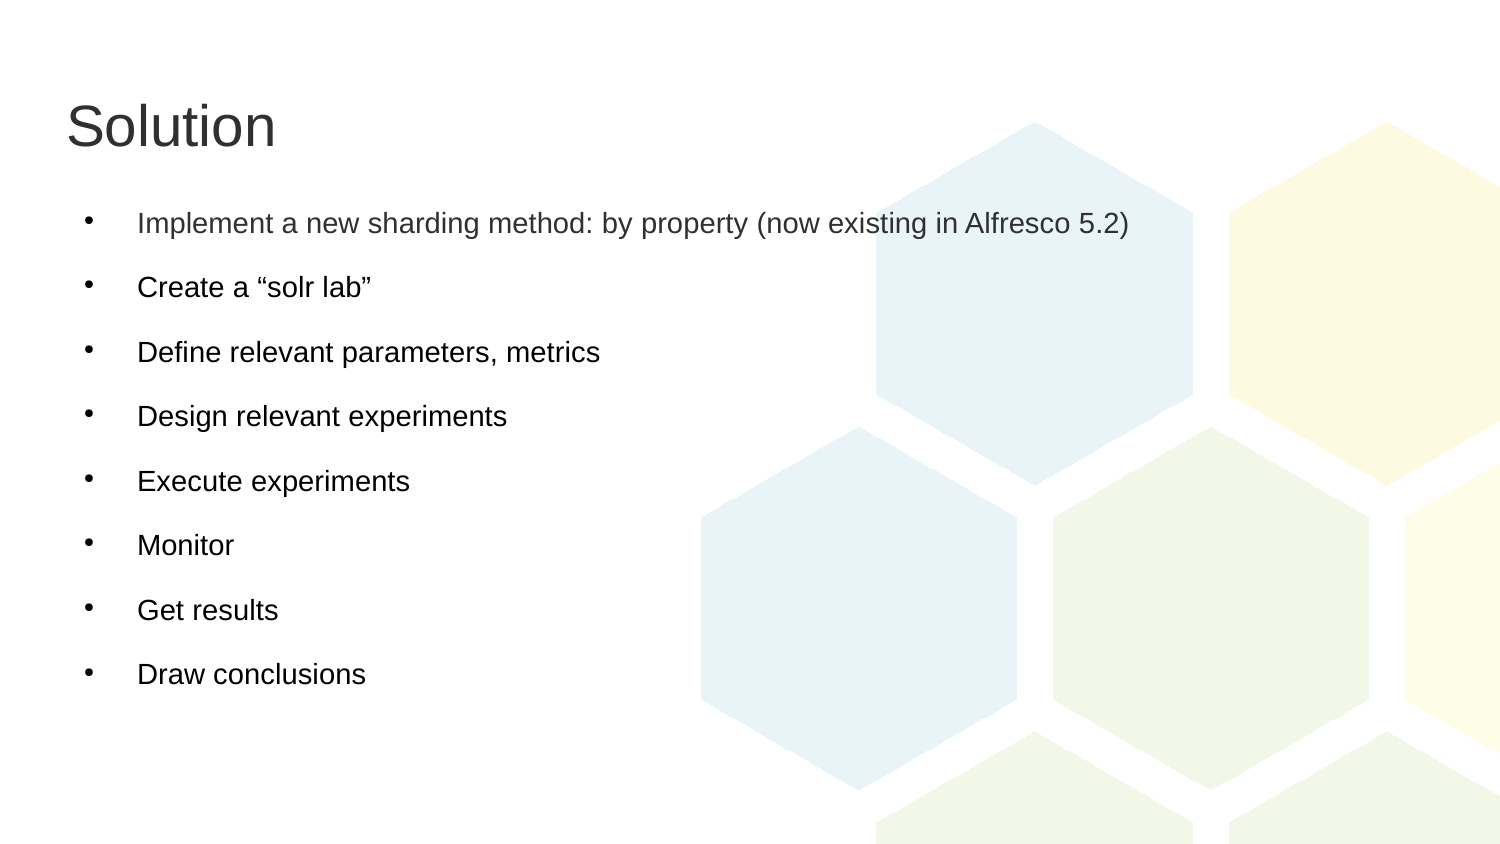

# Solution
Implement a new sharding method: by property (now existing in Alfresco 5.2)
Create a “solr lab”
Define relevant parameters, metrics
Design relevant experiments
Execute experiments
Monitor
Get results
Draw conclusions